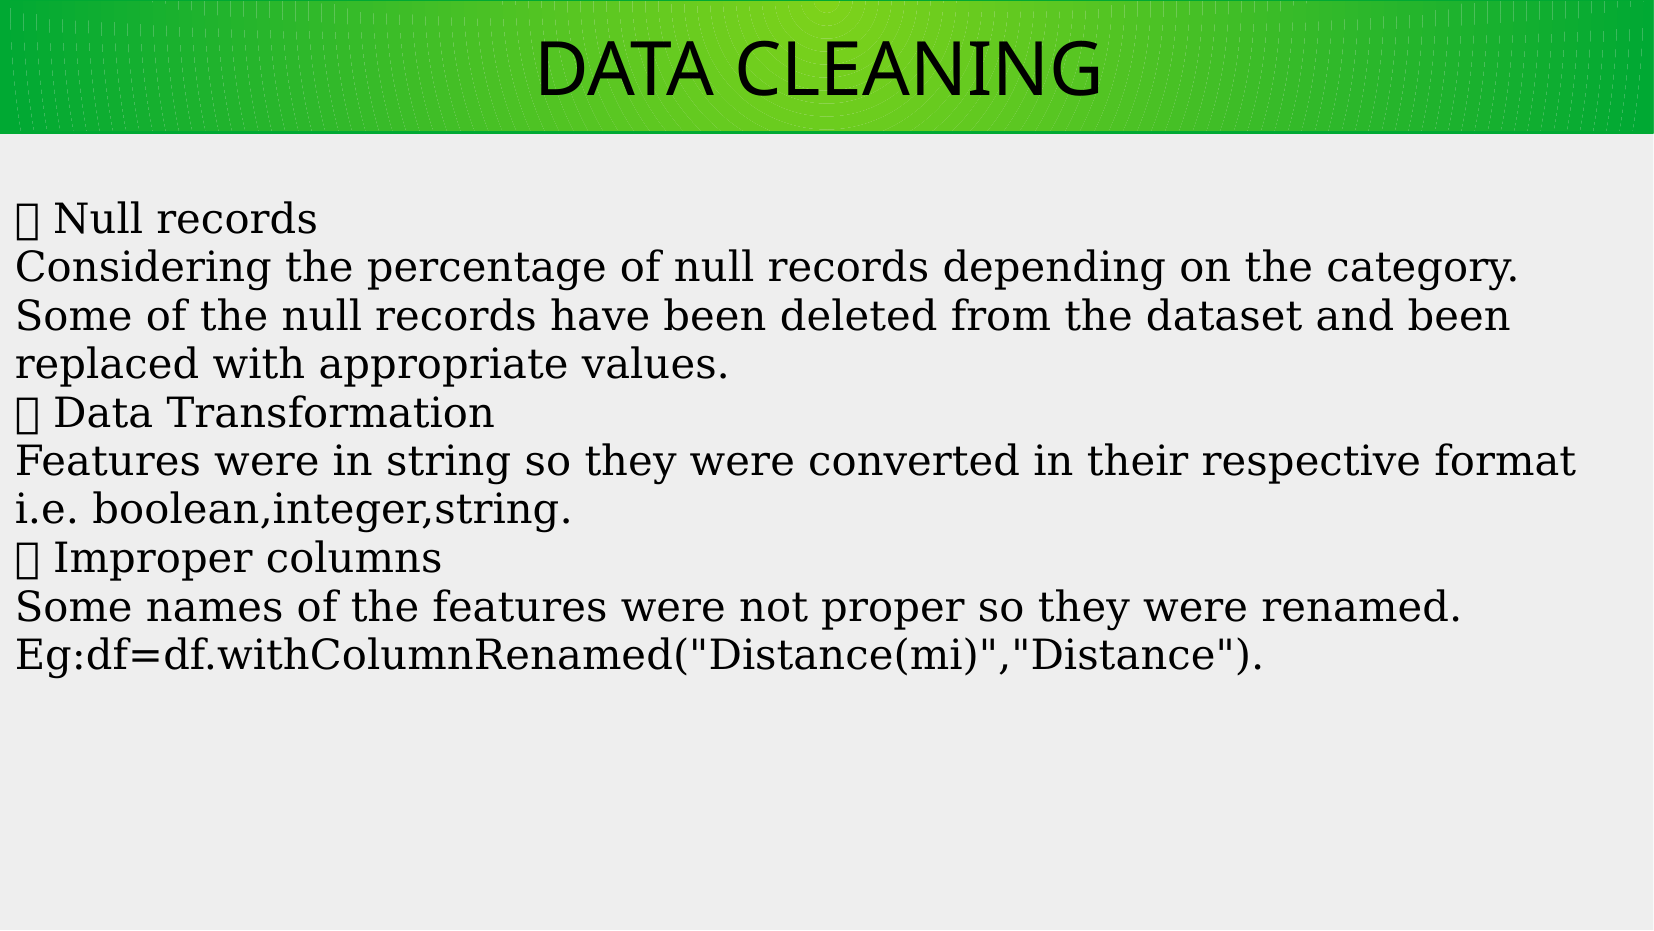

# DATA CLEANING
 Null records
Considering the percentage of null records depending on the category.
Some of the null records have been deleted from the dataset and been
replaced with appropriate values.
 Data Transformation
Features were in string so they were converted in their respective format i.e. boolean,integer,string.
 Improper columns
Some names of the features were not proper so they were renamed.
Eg:df=df.withColumnRenamed("Distance(mi)","Distance").